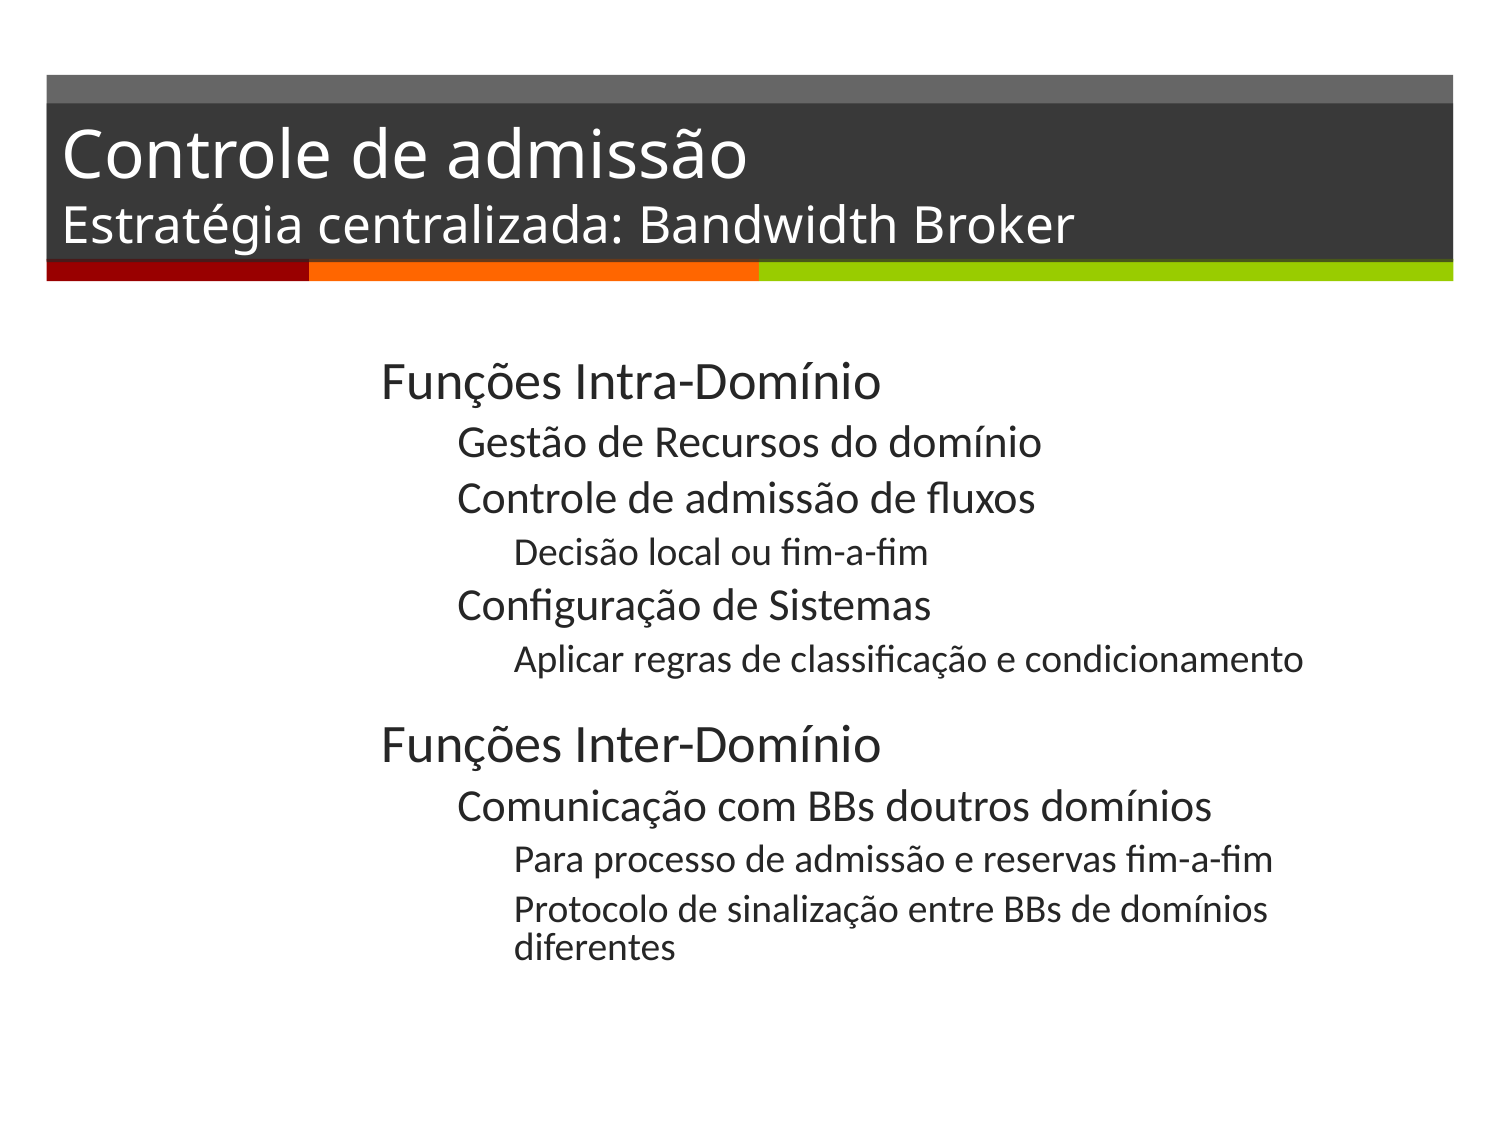

# Controle de admissão Estratégia centralizada: Bandwidth Broker
Funções Intra-Domínio
Gestão de Recursos do domínio
Controle de admissão de fluxos
Decisão local ou fim-a-fim
Configuração de Sistemas
Aplicar regras de classificação e condicionamento
Funções Inter-Domínio
Comunicação com BBs doutros domínios
Para processo de admissão e reservas fim-a-fim
Protocolo de sinalização entre BBs de domínios diferentes